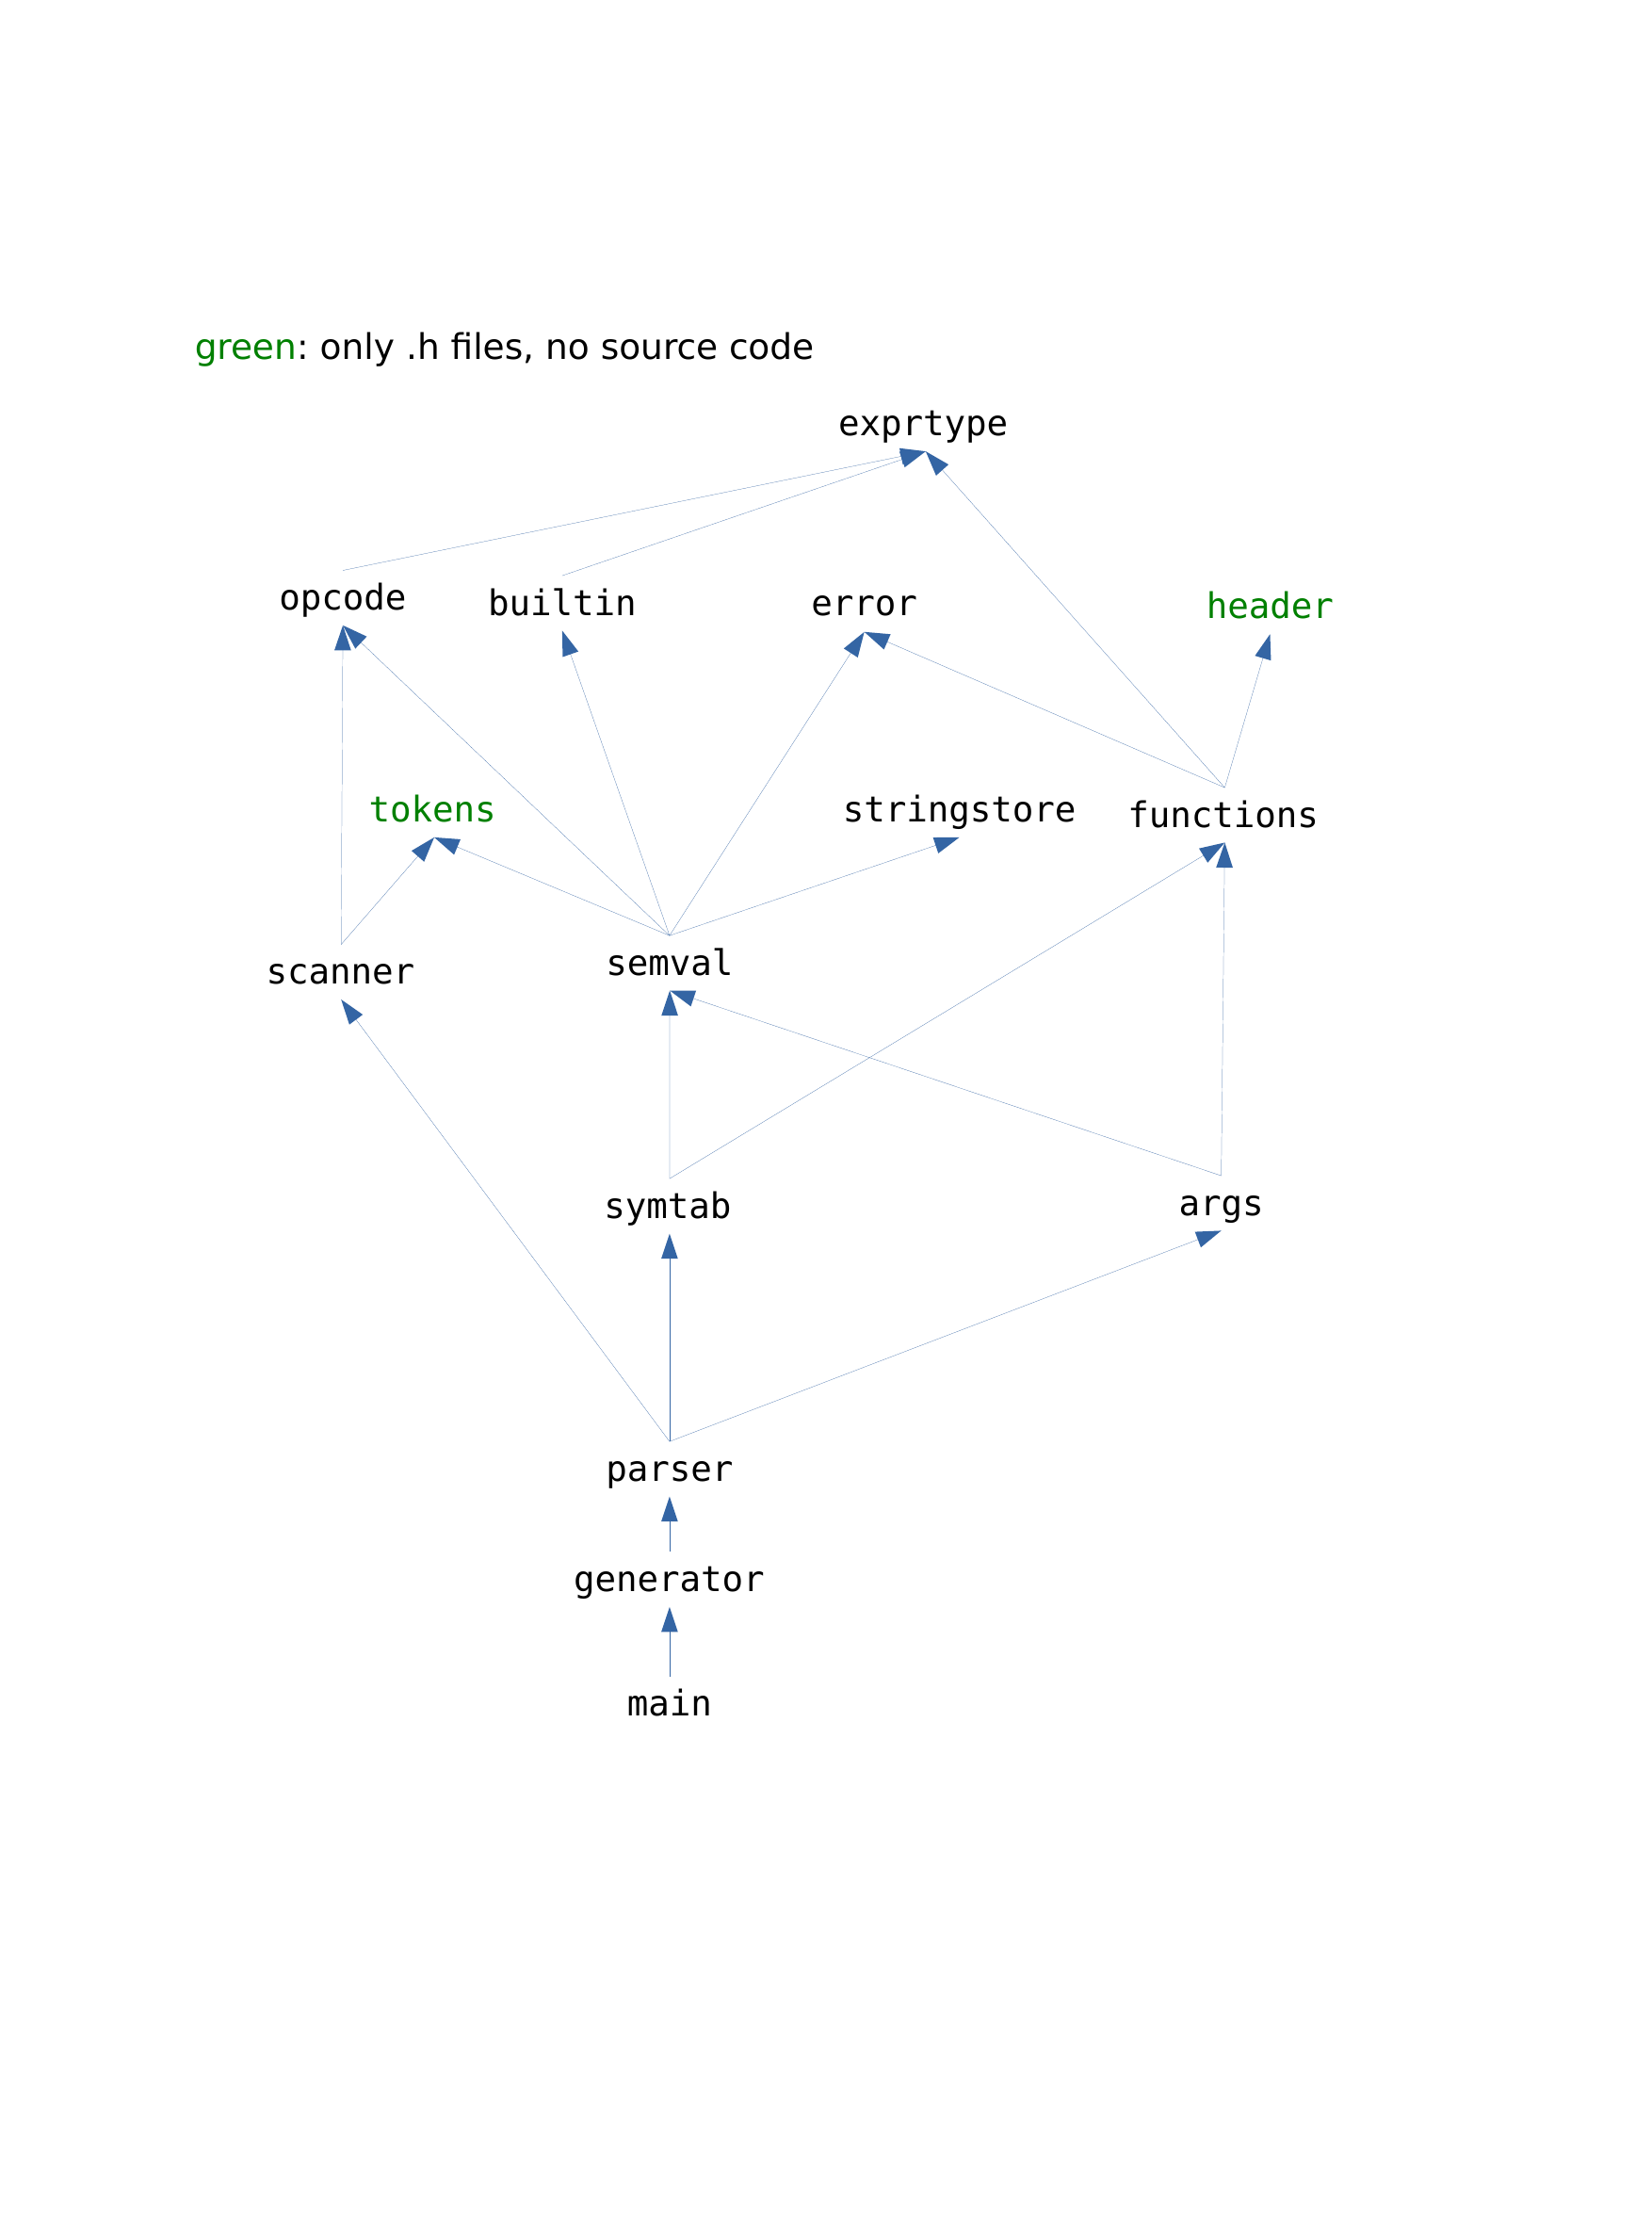

green: only .h files, no source code
exprtype
opcode
error
builtin
header
tokens
stringstore
functions
semval
scanner
args
symtab
parser
generator
main